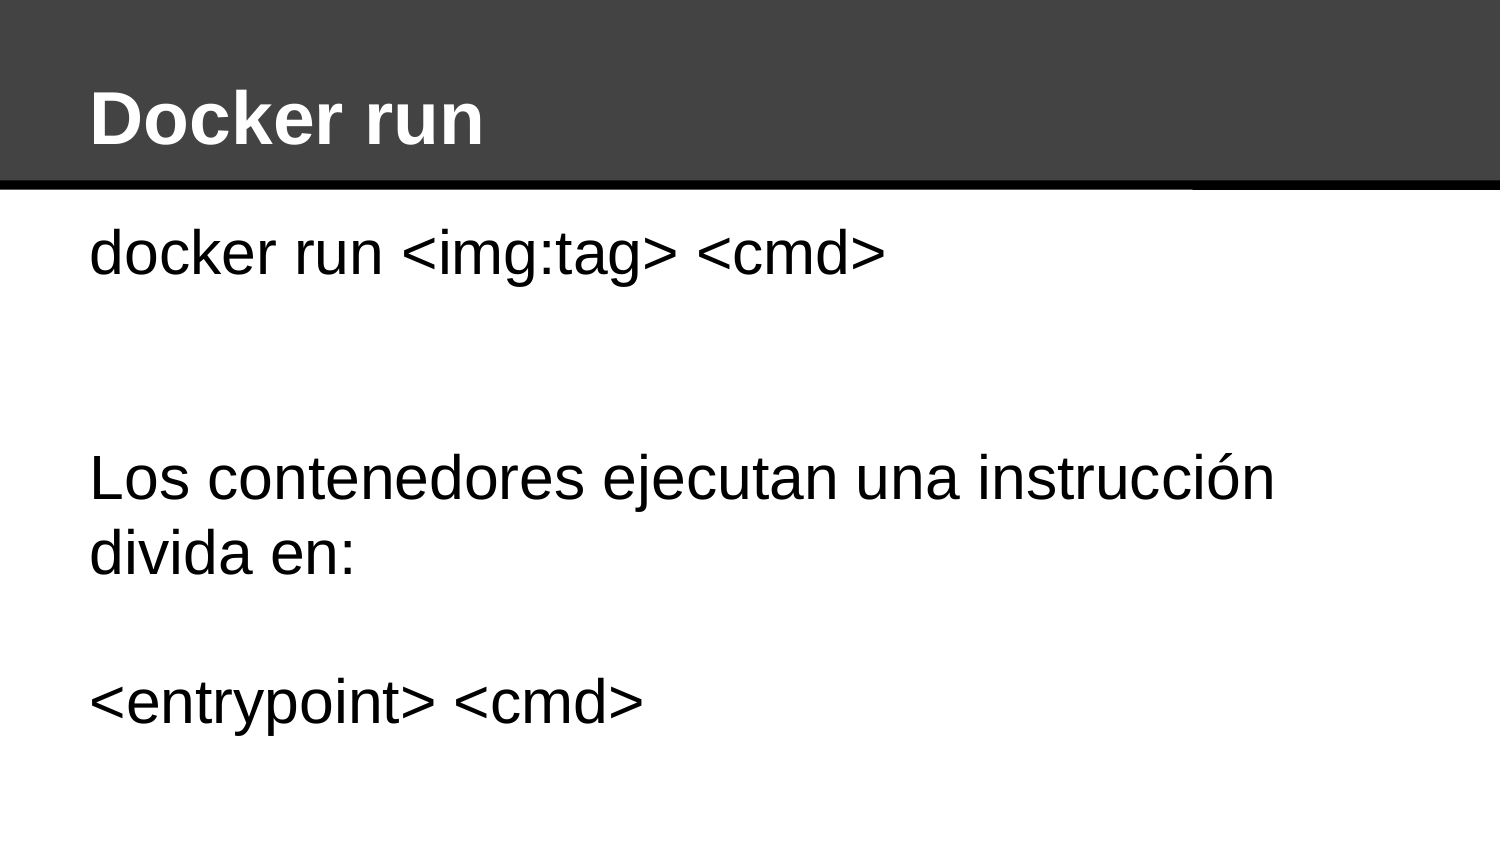

Docker run
docker run <img:tag> <cmd>
Los contenedores ejecutan una instrucción divida en:
<entrypoint> <cmd>